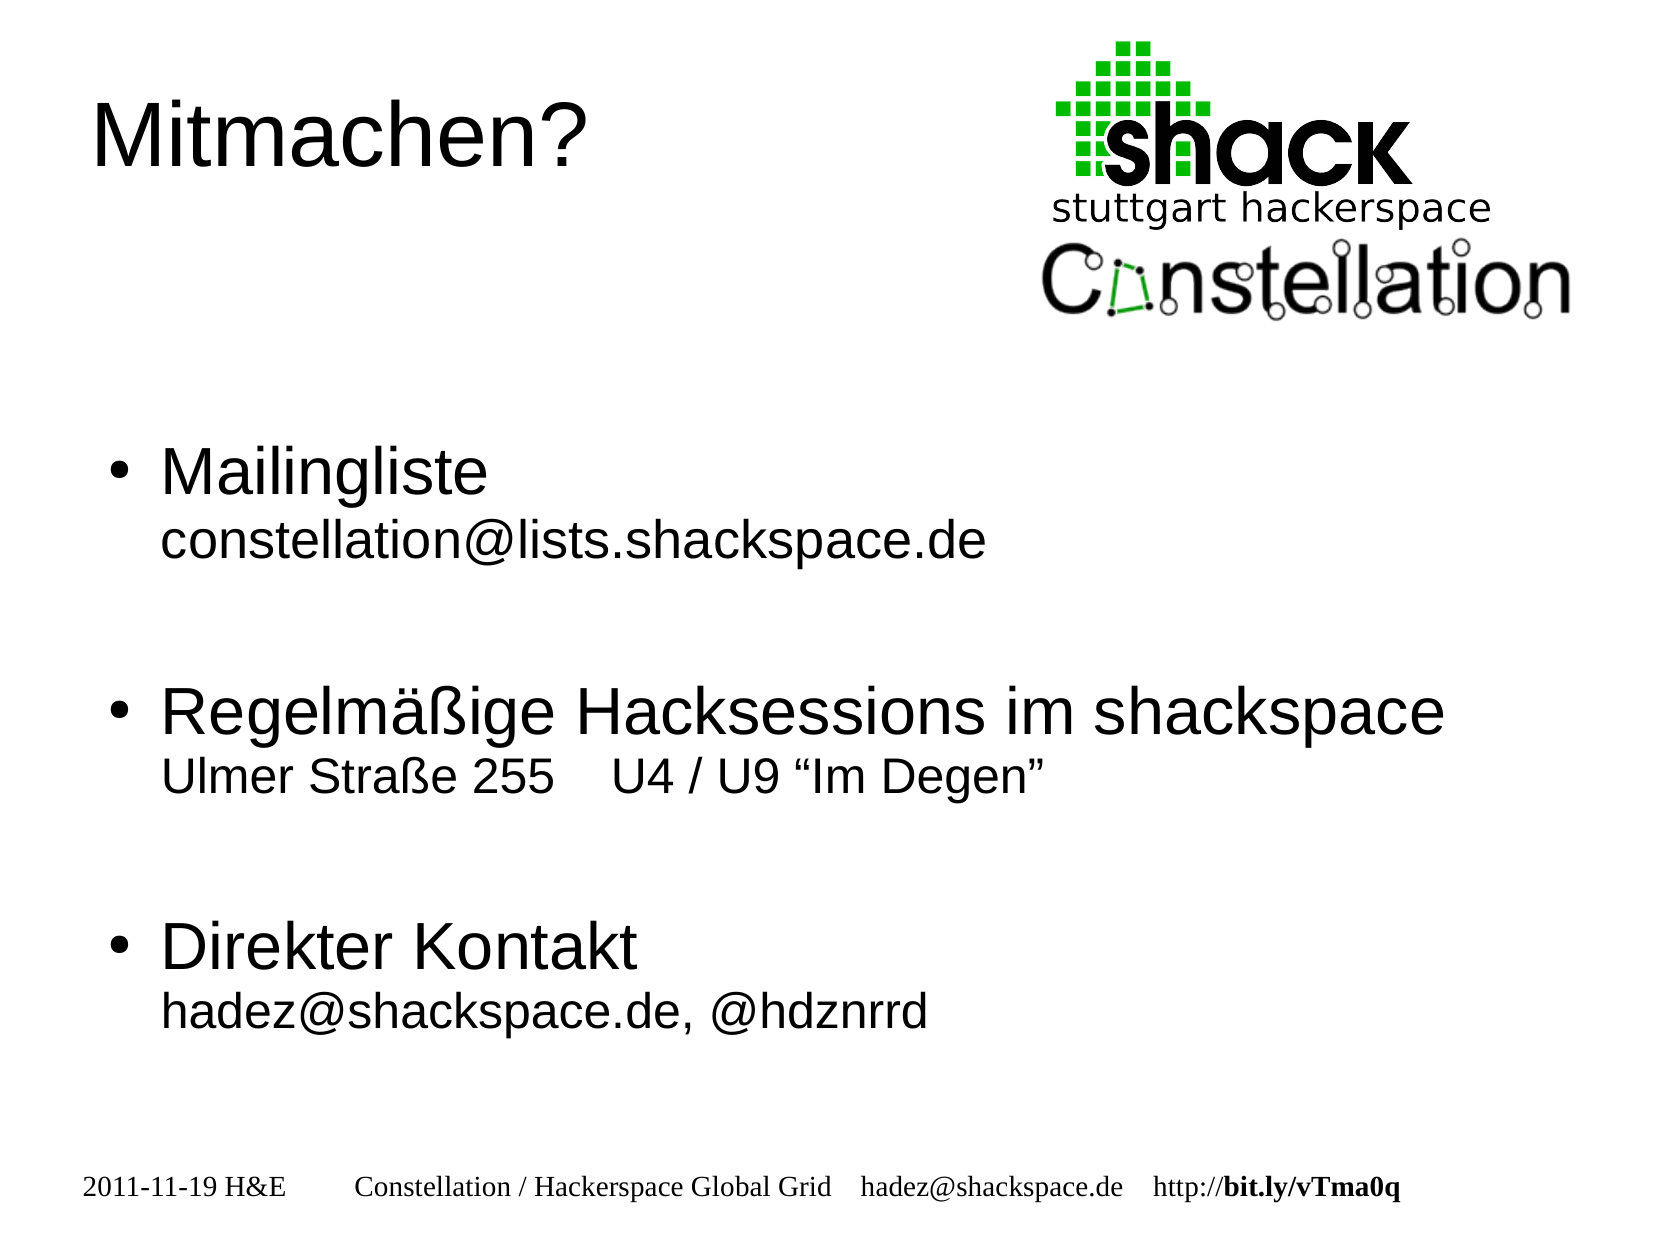

# Mitmachen?
Mailingliste
constellation@lists.shackspace.de
Regelmäßige Hacksessions im shackspace
Ulmer Straße 255 U4 / U9 “Im Degen”
Direkter Kontakt
hadez@shackspace.de, @hdznrrd